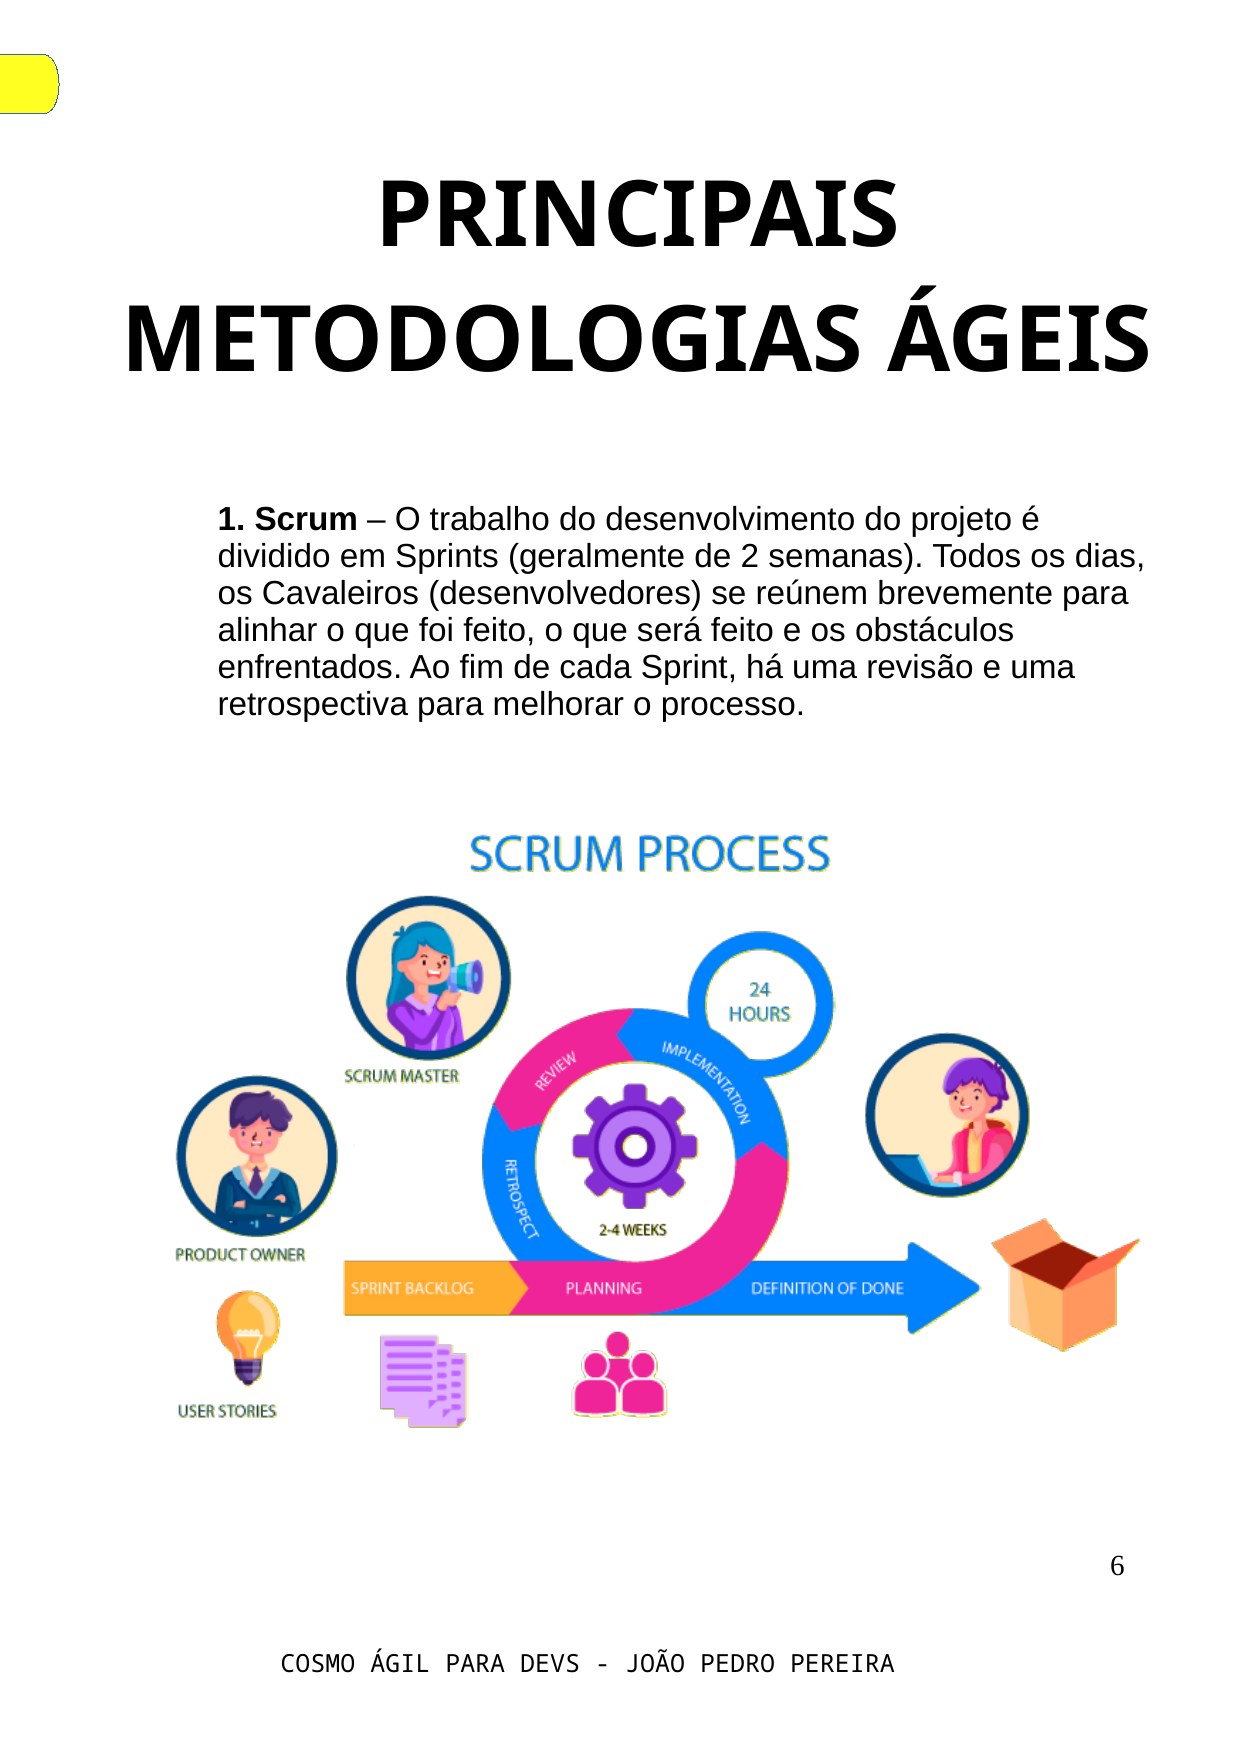

Principais Metodologias Ágeis
# 1. Scrum – O trabalho do desenvolvimento do projeto é dividido em Sprints (geralmente de 2 semanas). Todos os dias, os Cavaleiros (desenvolvedores) se reúnem brevemente para alinhar o que foi feito, o que será feito e os obstáculos enfrentados. Ao fim de cada Sprint, há uma revisão e uma retrospectiva para melhorar o processo.
6
COSMO ÁGIL PARA DEVS - JOÃO PEDRO PEREIRA